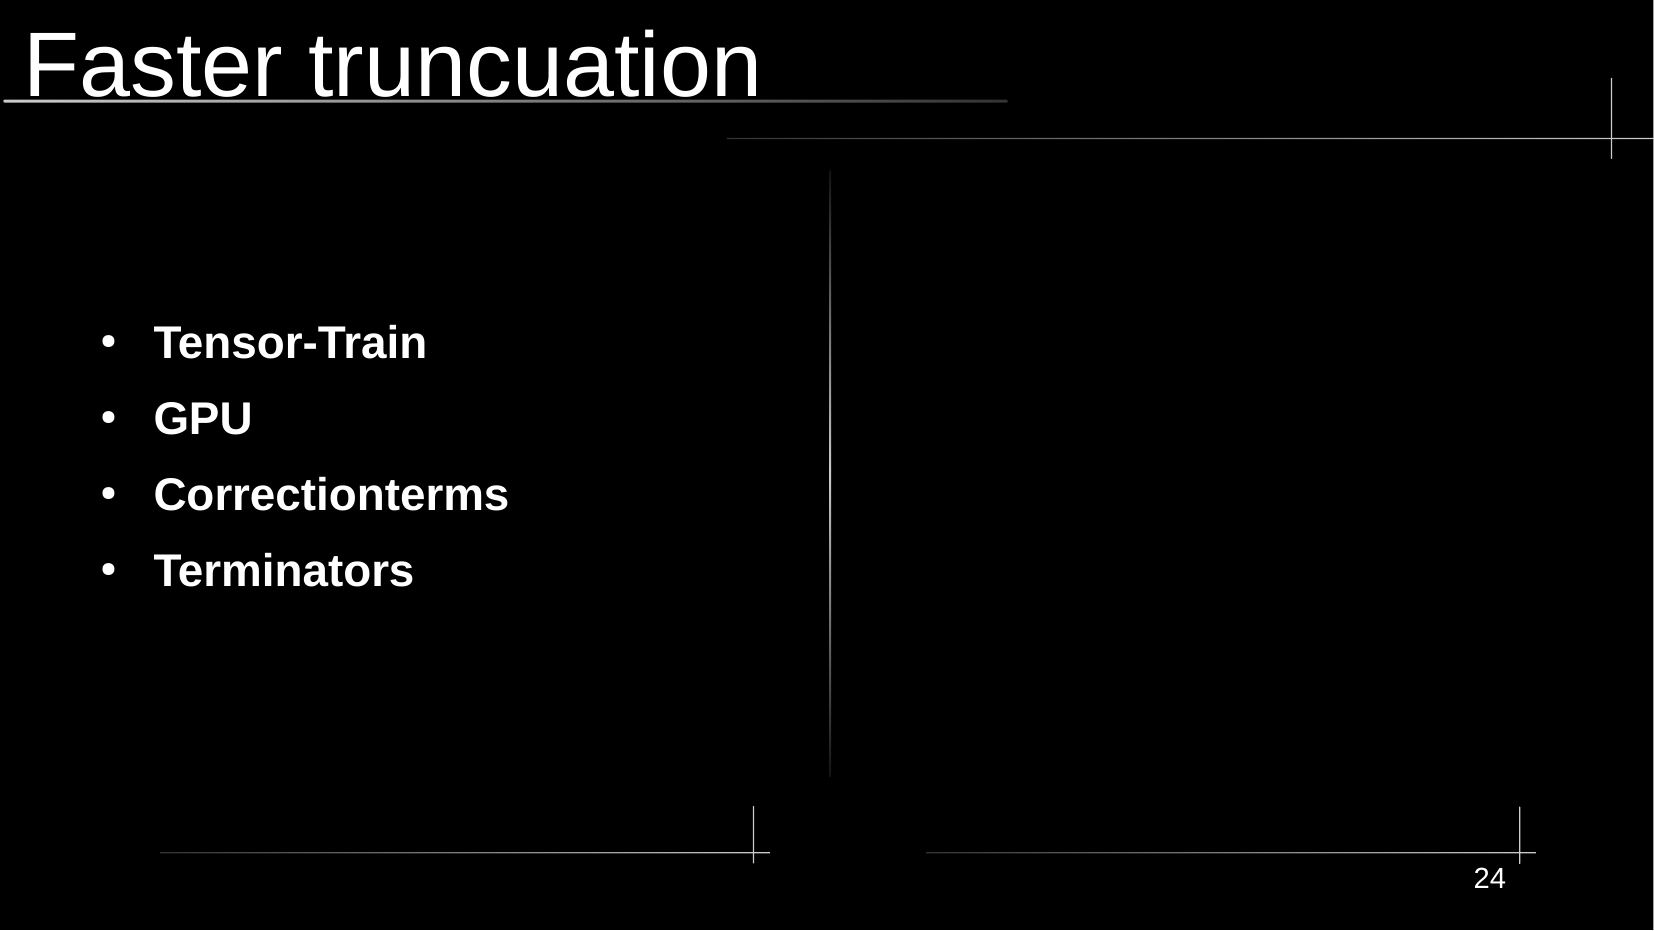

# Faster truncuation
Tensor-Train
GPU
Correctionterms
Terminators
24